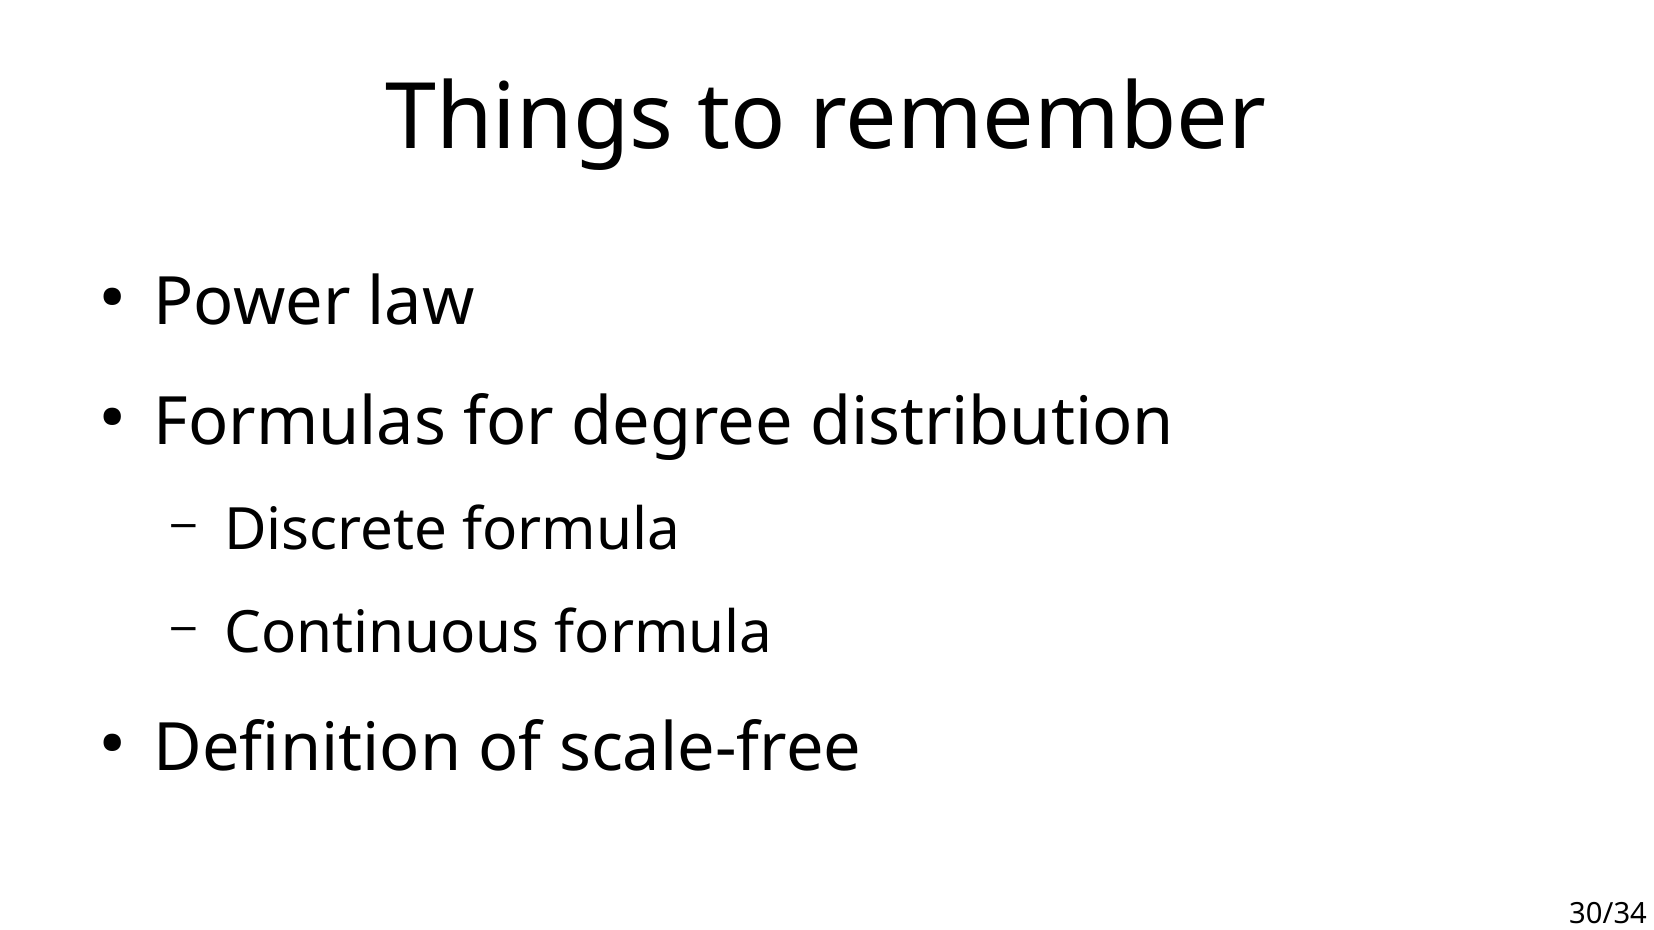

# Things to remember
Power law
Formulas for degree distribution
Discrete formula
Continuous formula
Definition of scale-free
30